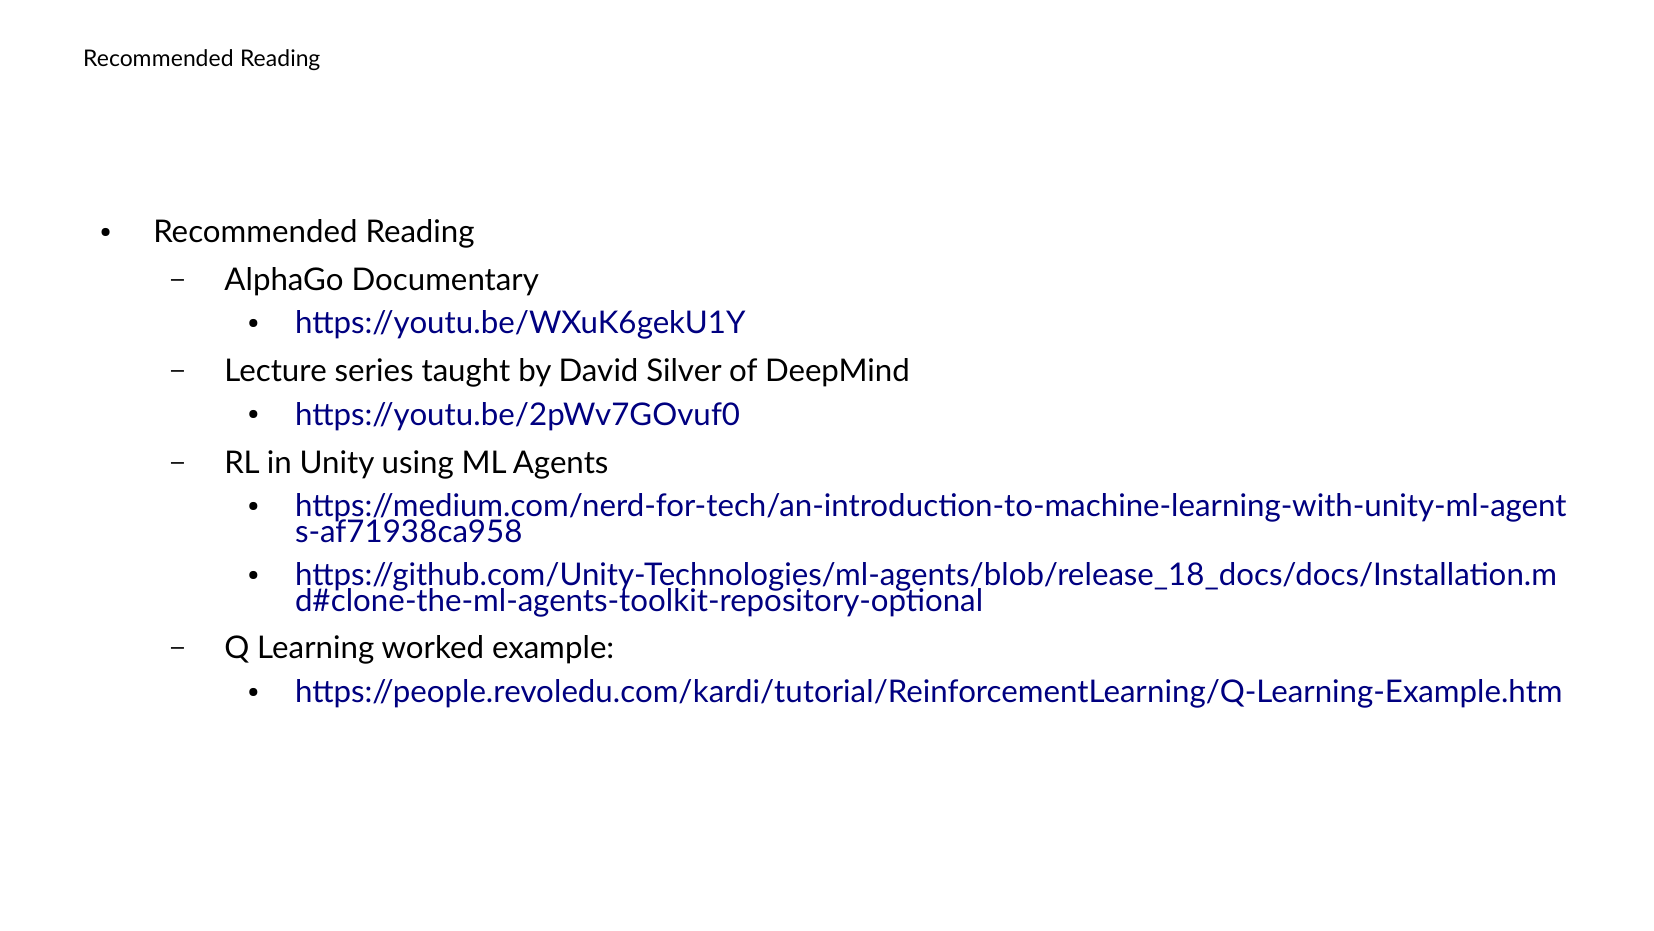

# Recommended Reading
Recommended Reading
AlphaGo Documentary
https://youtu.be/WXuK6gekU1Y
Lecture series taught by David Silver of DeepMind
https://youtu.be/2pWv7GOvuf0
RL in Unity using ML Agents
https://medium.com/nerd-for-tech/an-introduction-to-machine-learning-with-unity-ml-agents-af71938ca958
https://github.com/Unity-Technologies/ml-agents/blob/release_18_docs/docs/Installation.md#clone-the-ml-agents-toolkit-repository-optional
Q Learning worked example:
https://people.revoledu.com/kardi/tutorial/ReinforcementLearning/Q-Learning-Example.htm